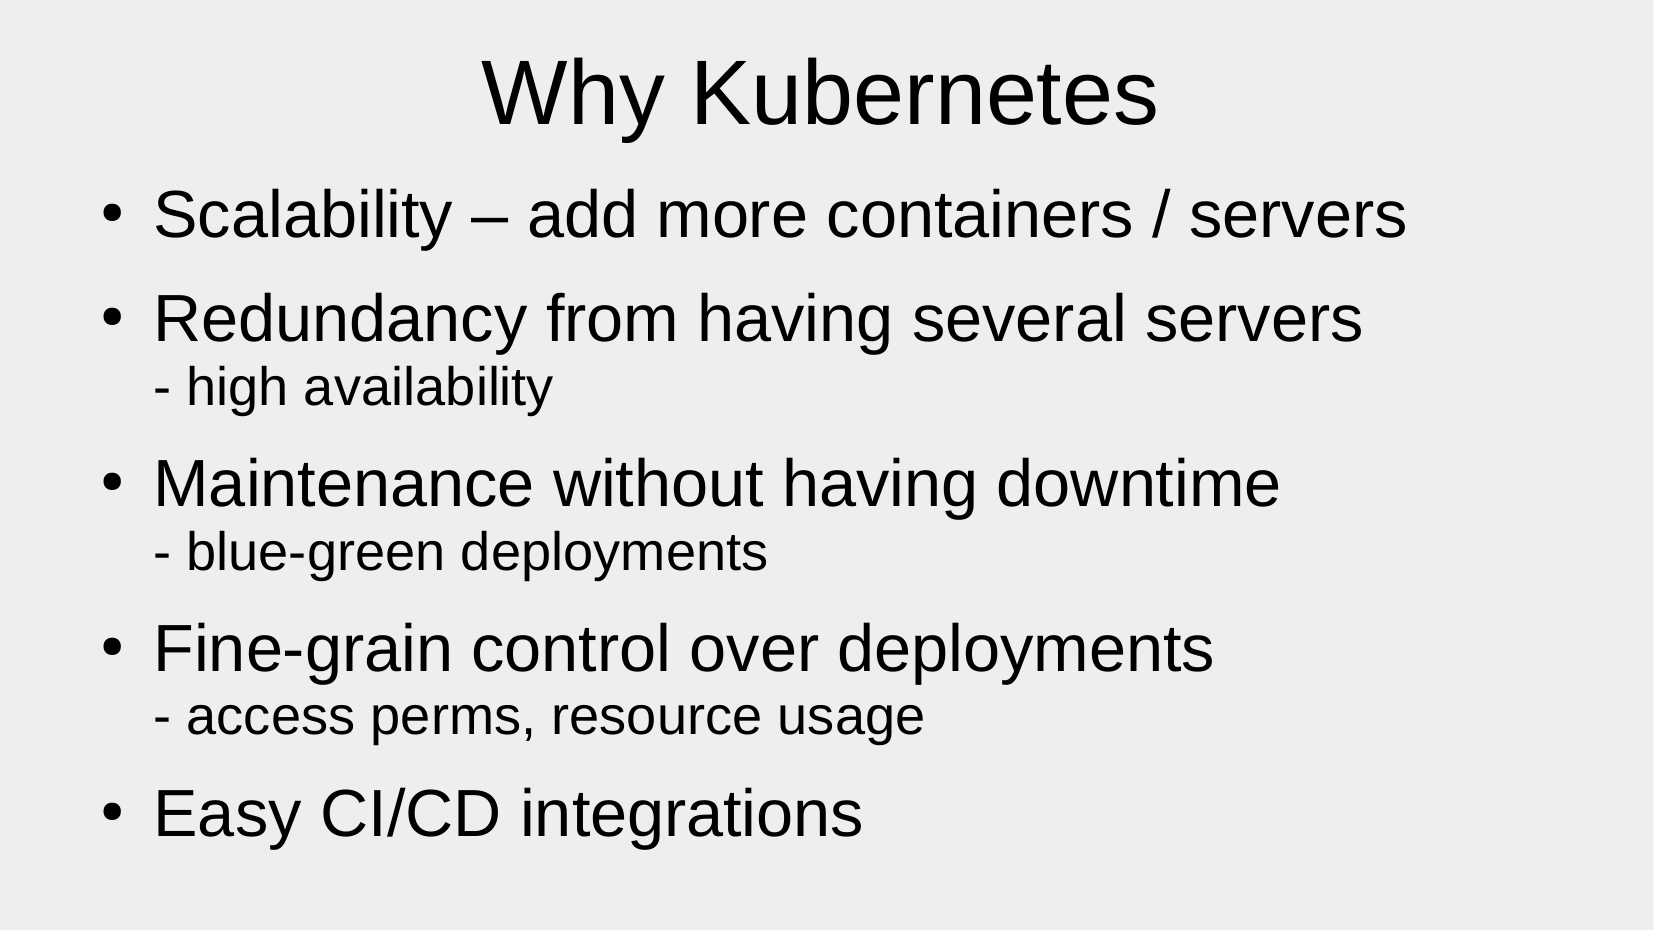

# Why Kubernetes
Scalability – add more containers / servers
Redundancy from having several servers
- high availability
Maintenance without having downtime
- blue-green deployments
Fine-grain control over deployments
- access perms, resource usage
Easy CI/CD integrations